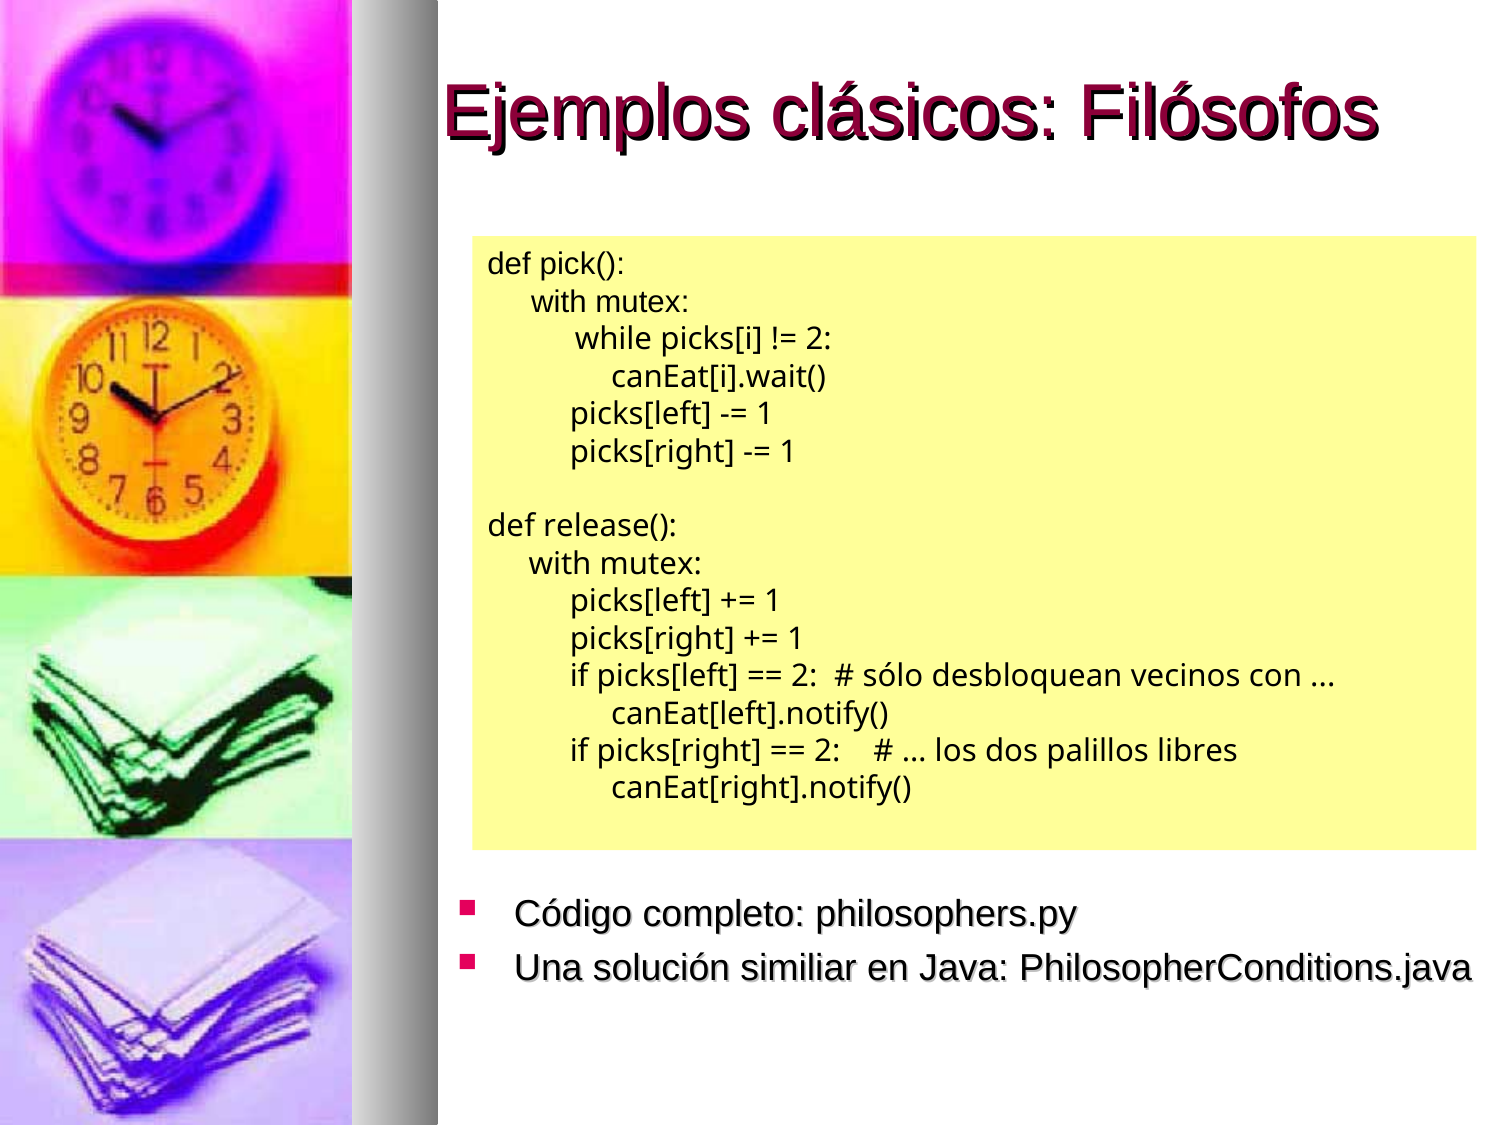

# Ejemplos clásicos: Filósofos
def pick():
 with mutex:
 while picks[i] != 2:
 canEat[i].wait()
 picks[left] -= 1
 picks[right] -= 1
def release():
 with mutex:
 picks[left] += 1
 picks[right] += 1
 if picks[left] == 2: # sólo desbloquean vecinos con ...
 canEat[left].notify()
 if picks[right] == 2: # … los dos palillos libres
 canEat[right].notify()
Código completo: philosophers.py
Una solución similiar en Java: PhilosopherConditions.java